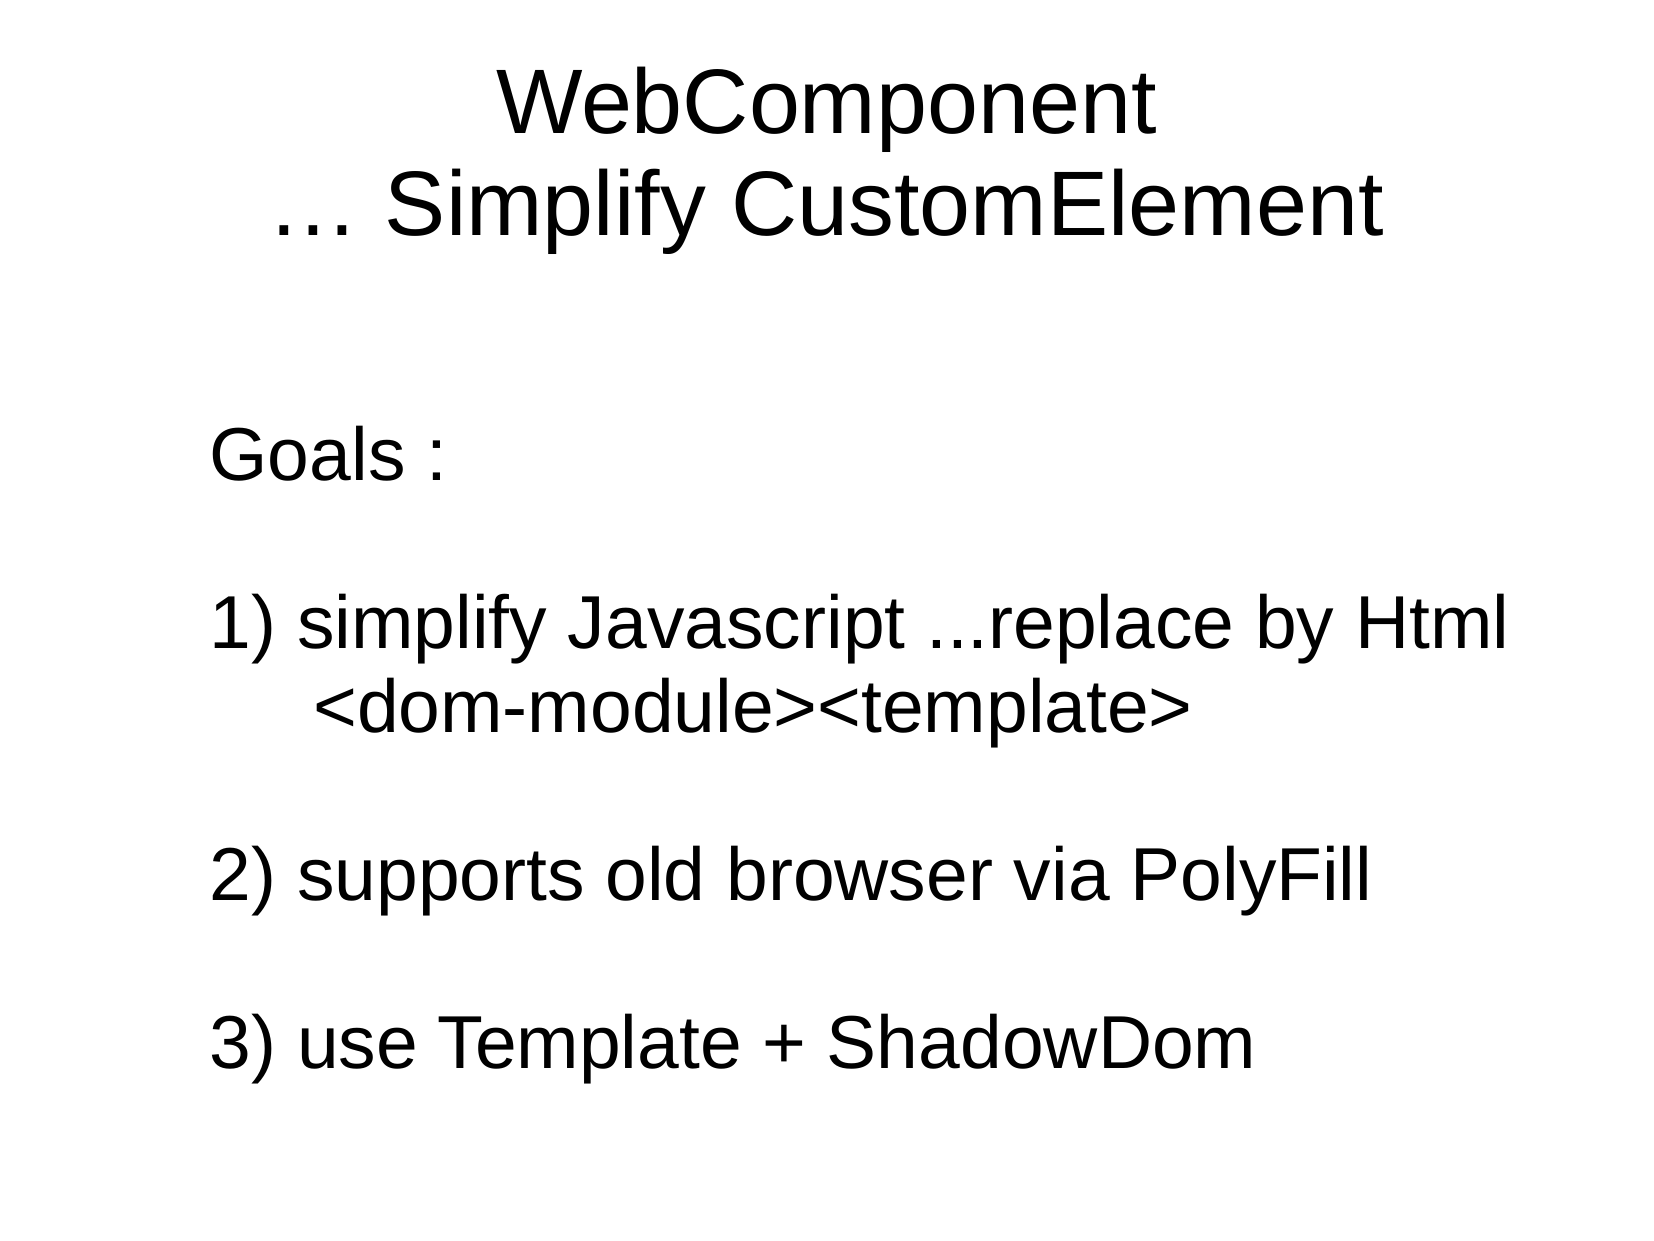

# WebComponent … Simplify CustomElement
Goals :
1) simplify Javascript ...replace by Html
 <dom-module><template>
2) supports old browser via PolyFill
3) use Template + ShadowDom